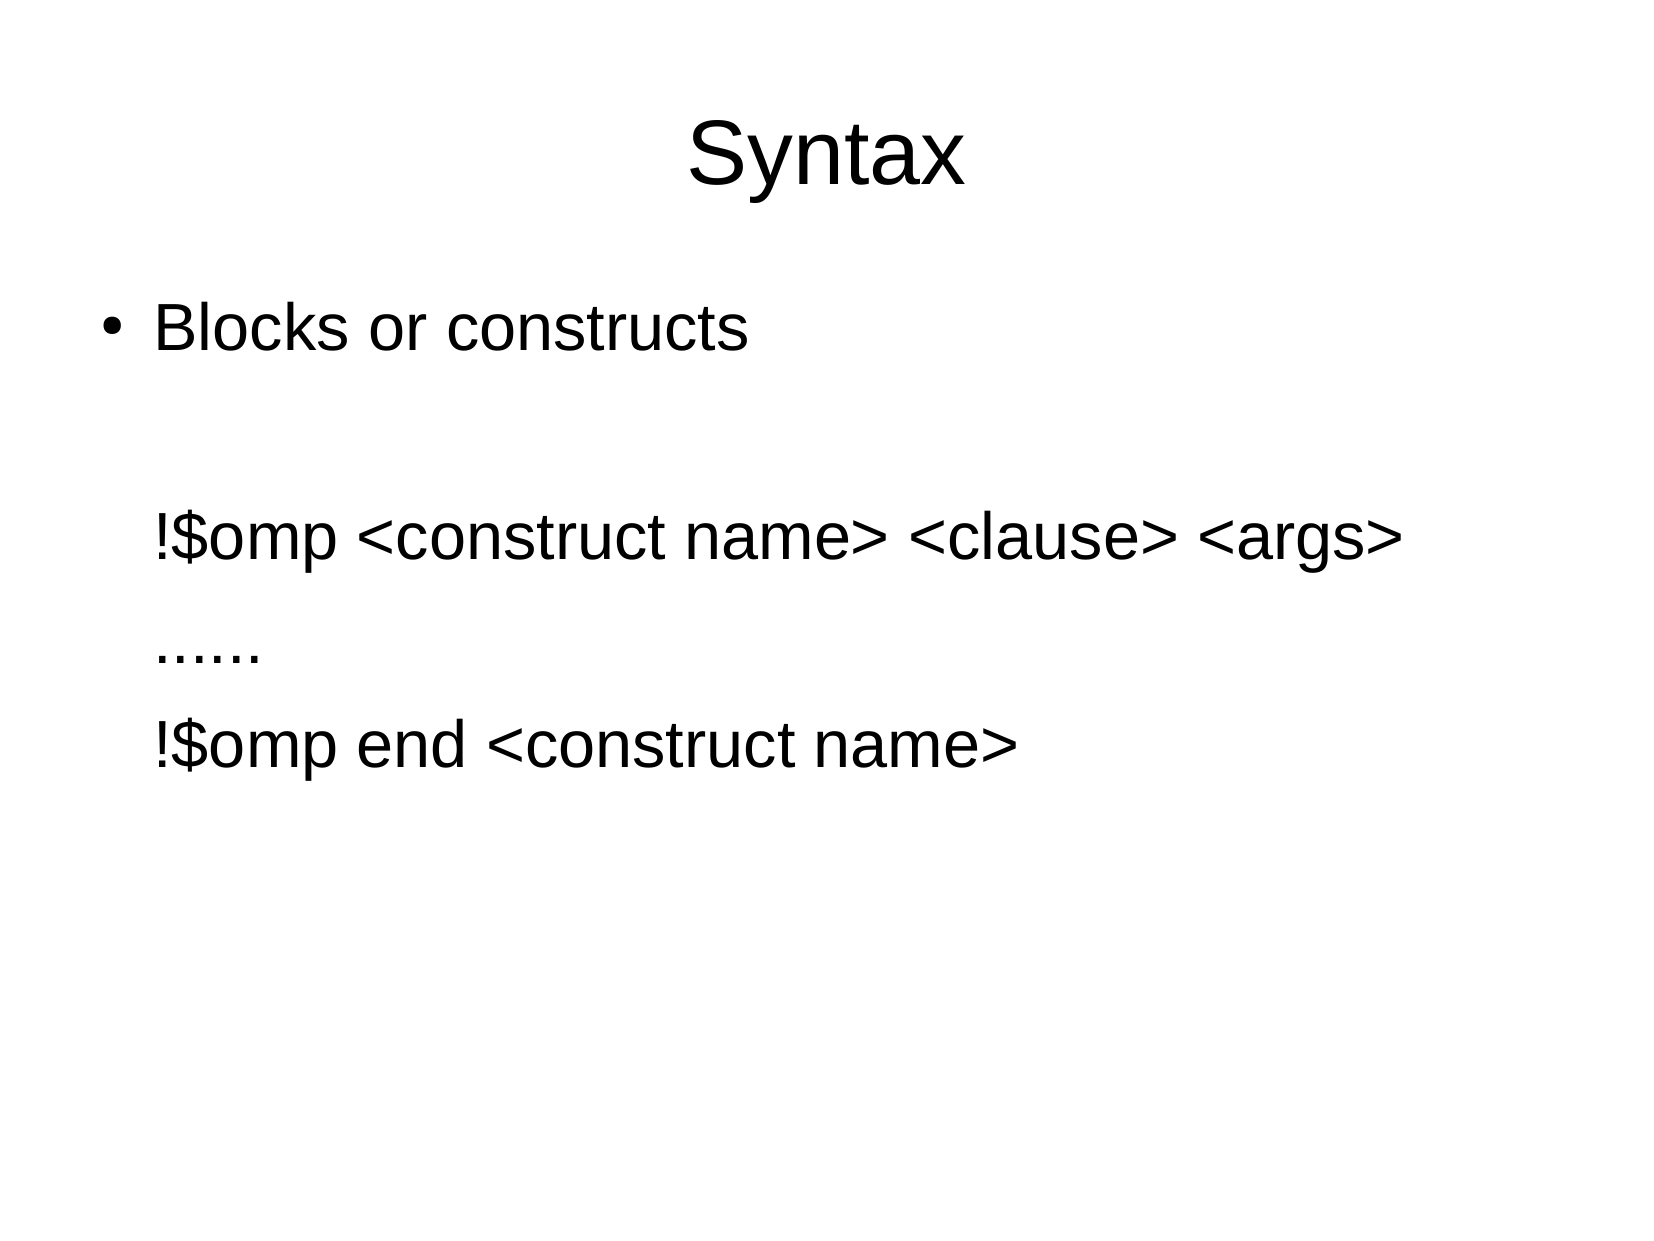

# Syntax
Blocks or constructs
!$omp <construct name> <clause> <args>
......
!$omp end <construct name>